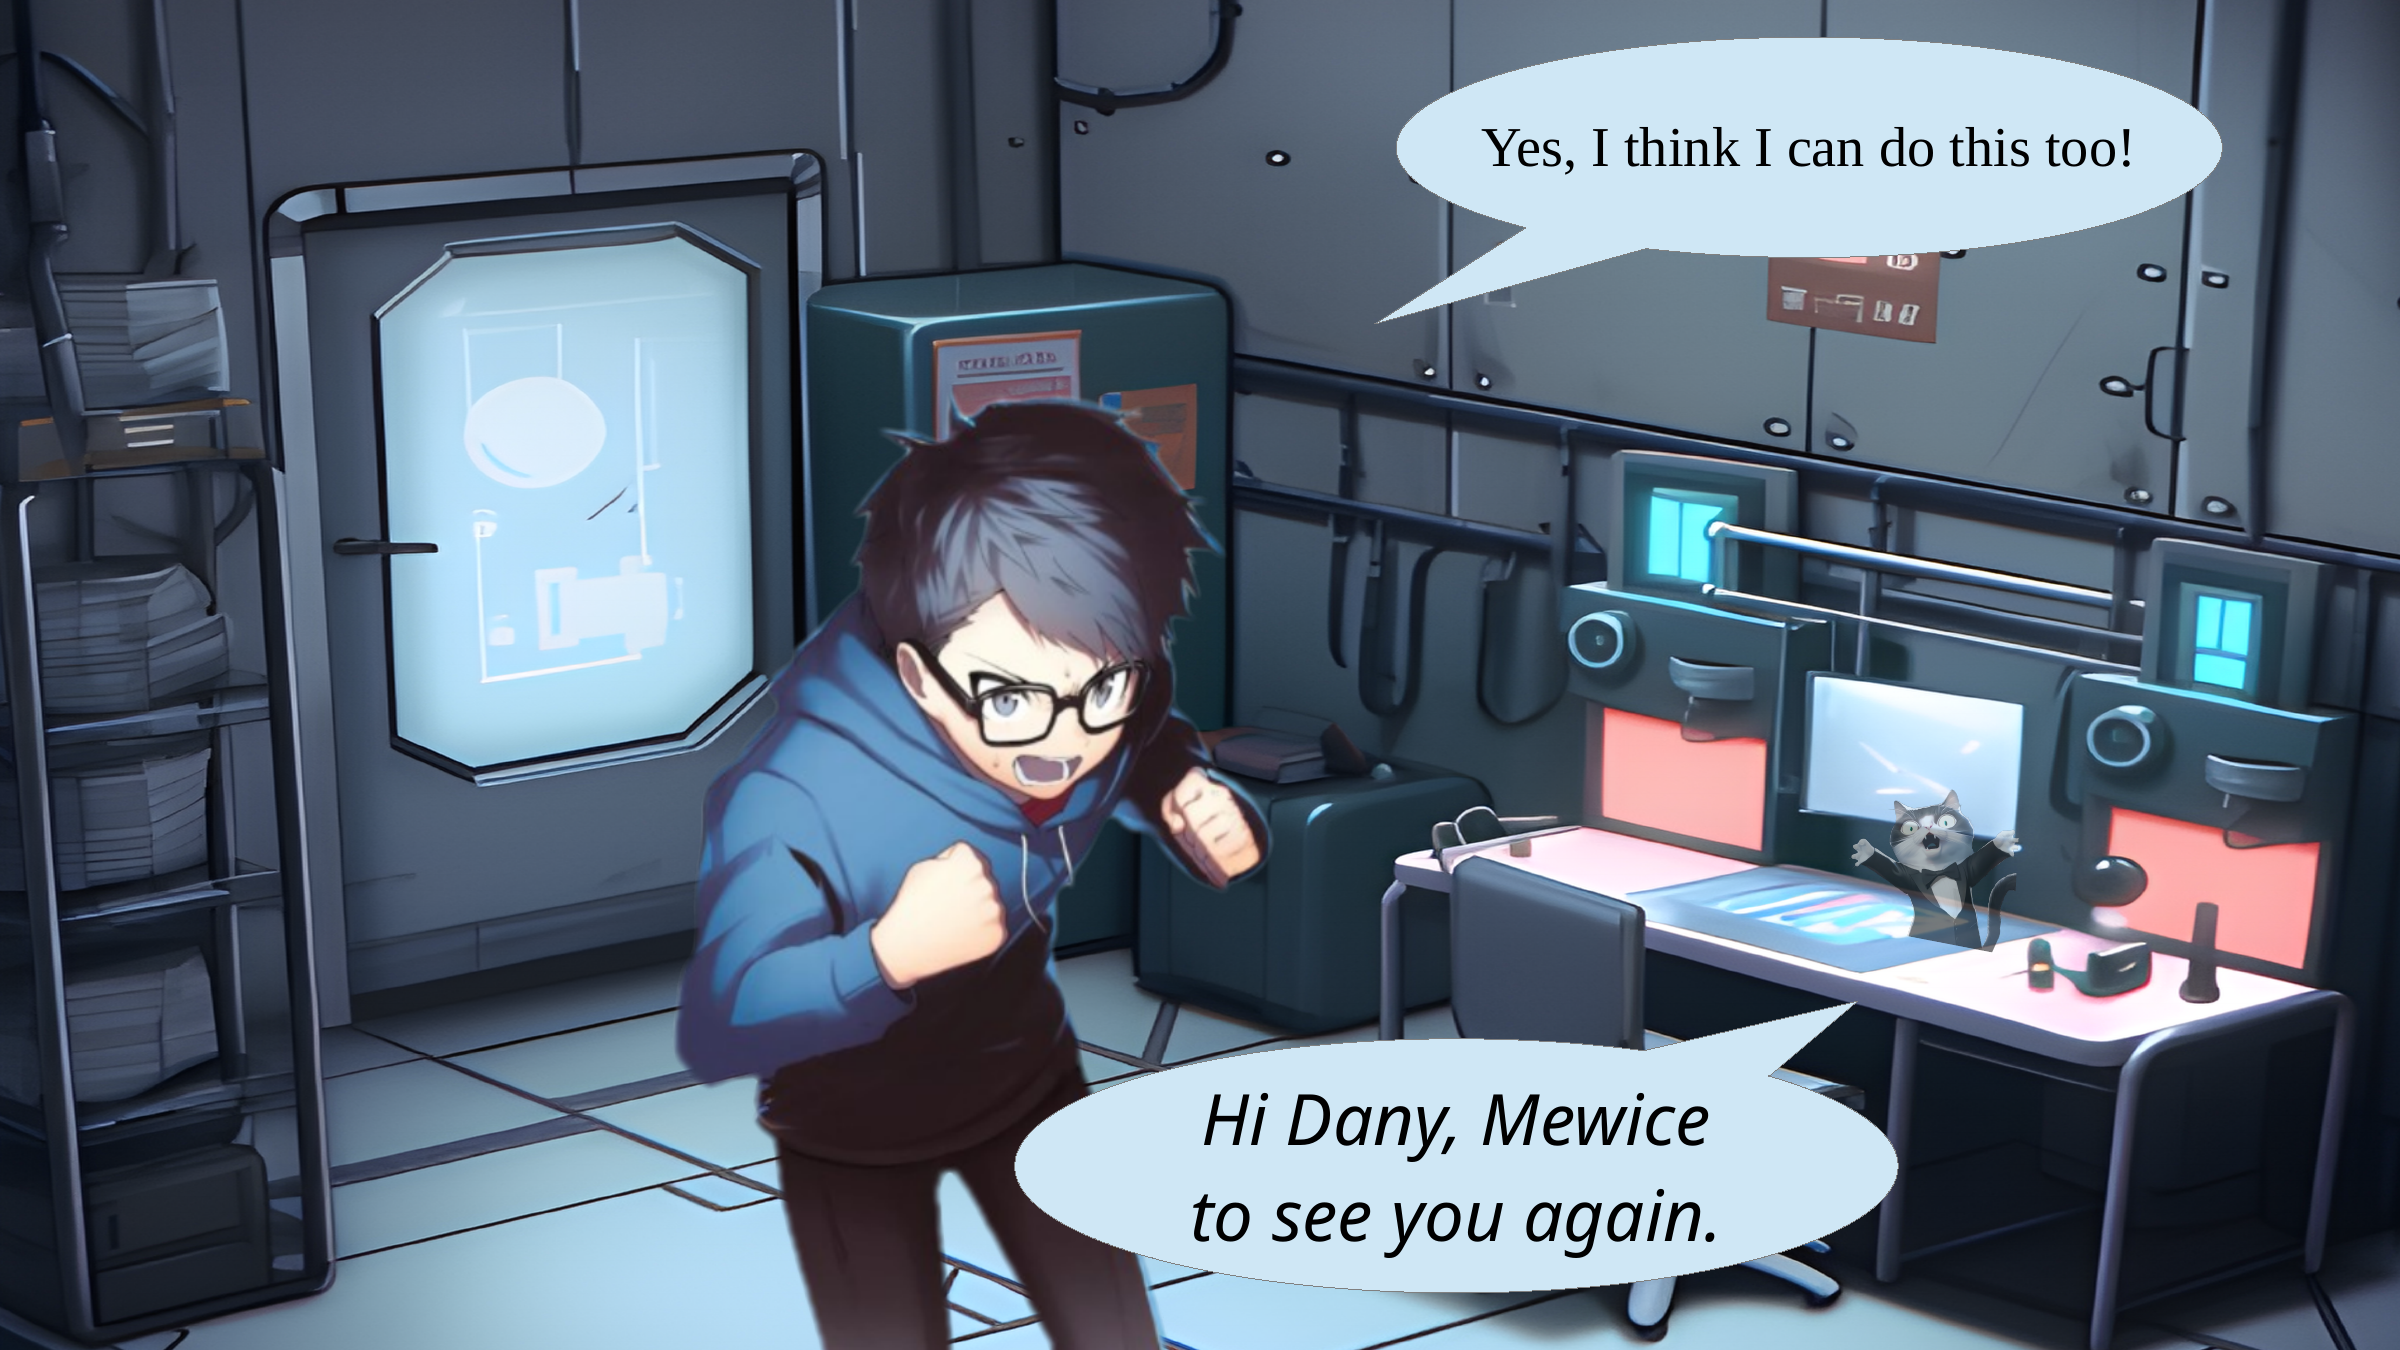

Yes, I think I can do this too!
Hi Dany, Mewice
to see you again.
I hope they can fill me in on what I've missed.